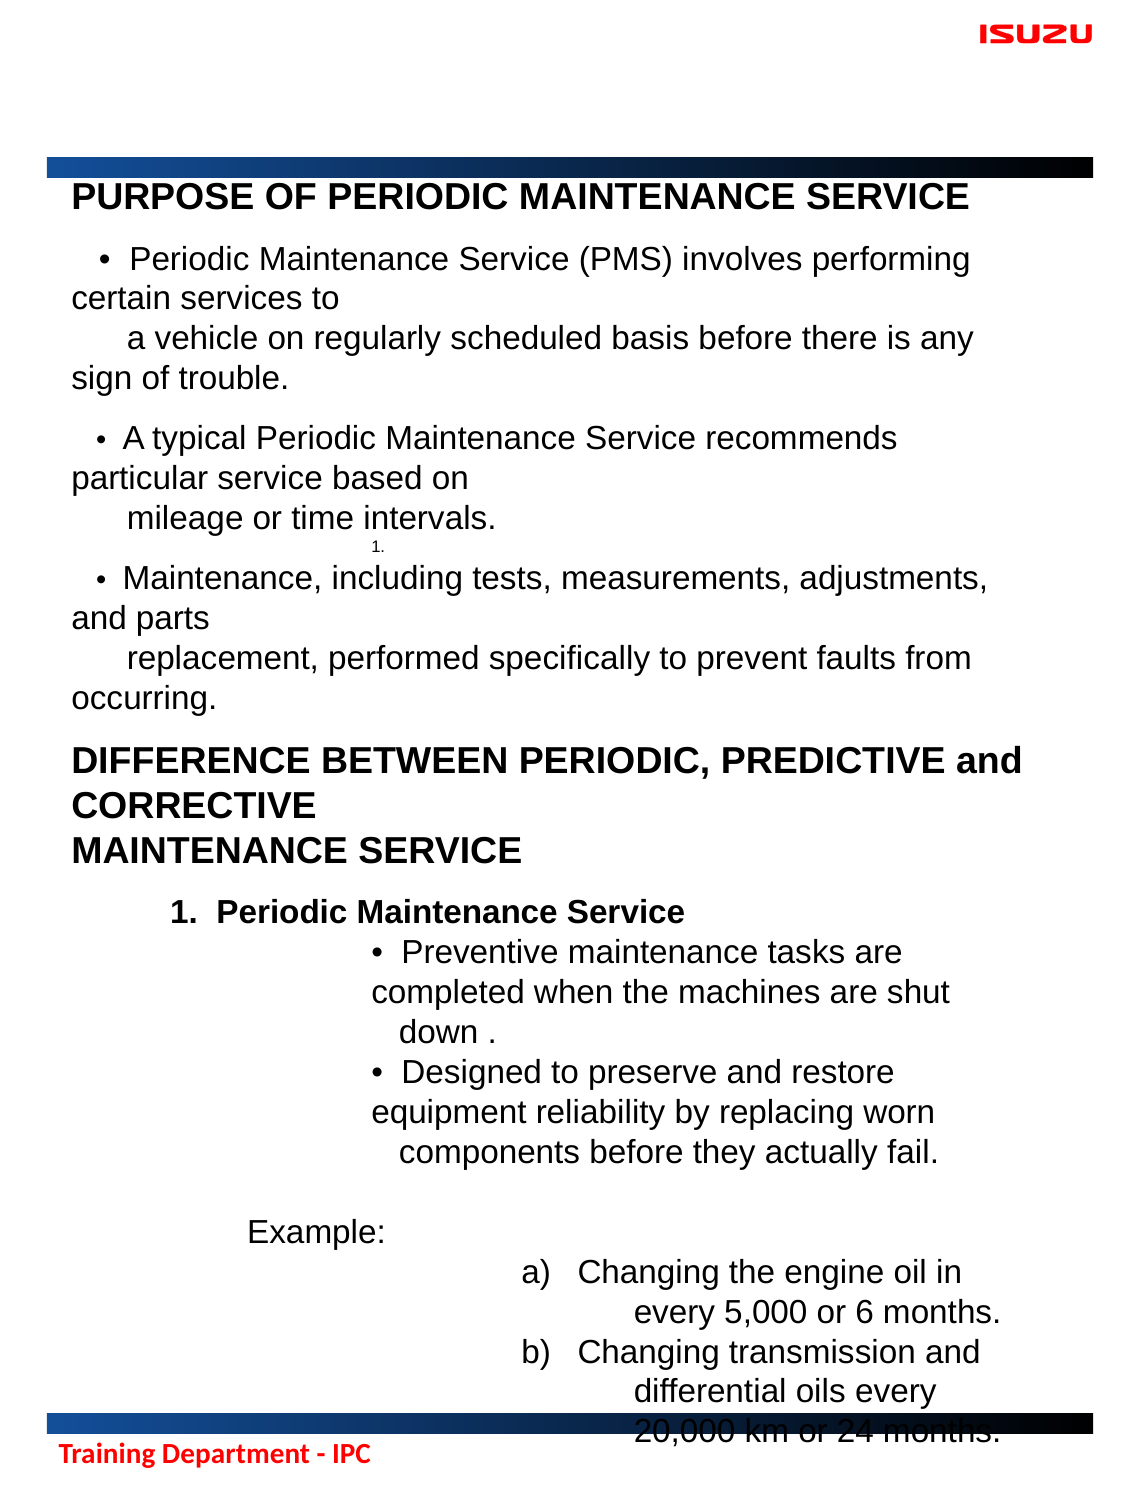

PURPOSE OF PERIODIC MAINTENANCE SERVICE
 • Periodic Maintenance Service (PMS) involves performing certain services to
 a vehicle on regularly scheduled basis before there is any sign of trouble.
 • A typical Periodic Maintenance Service recommends particular service based on
 mileage or time intervals.
 • Maintenance, including tests, measurements, adjustments, and parts
 replacement, performed specifically to prevent faults from occurring.
DIFFERENCE BETWEEN PERIODIC, PREDICTIVE and CORRECTIVE
MAINTENANCE SERVICE
 1. Periodic Maintenance Service
• Preventive maintenance tasks are completed when the machines are shut
 down .
• Designed to preserve and restore equipment reliability by replacing worn
 components before they actually fail.
 Example:
Changing the engine oil in every 5,000 or 6 months.
Changing transmission and differential oils every 20,000 km or 24 months.